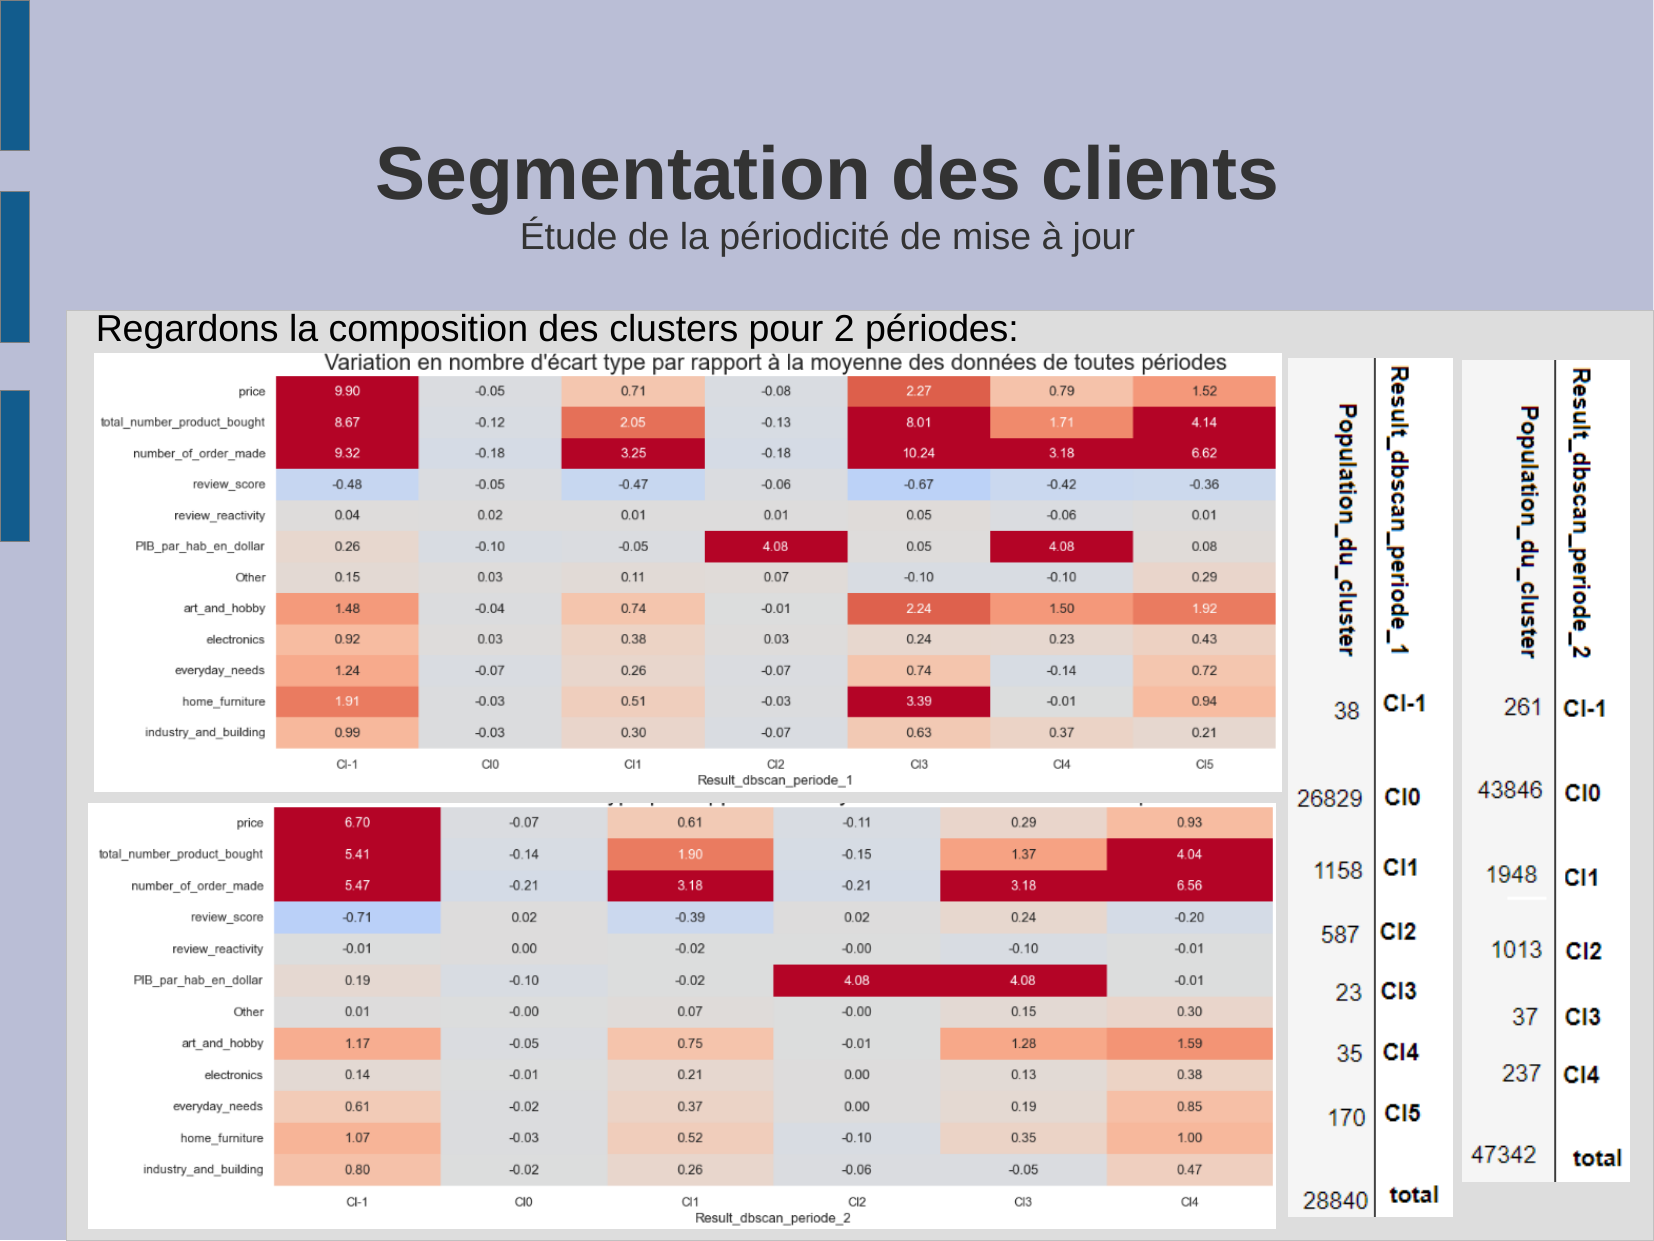

# Segmentation des clients Étude de la périodicité de mise à jour
Regardons la composition des clusters pour 2 périodes: